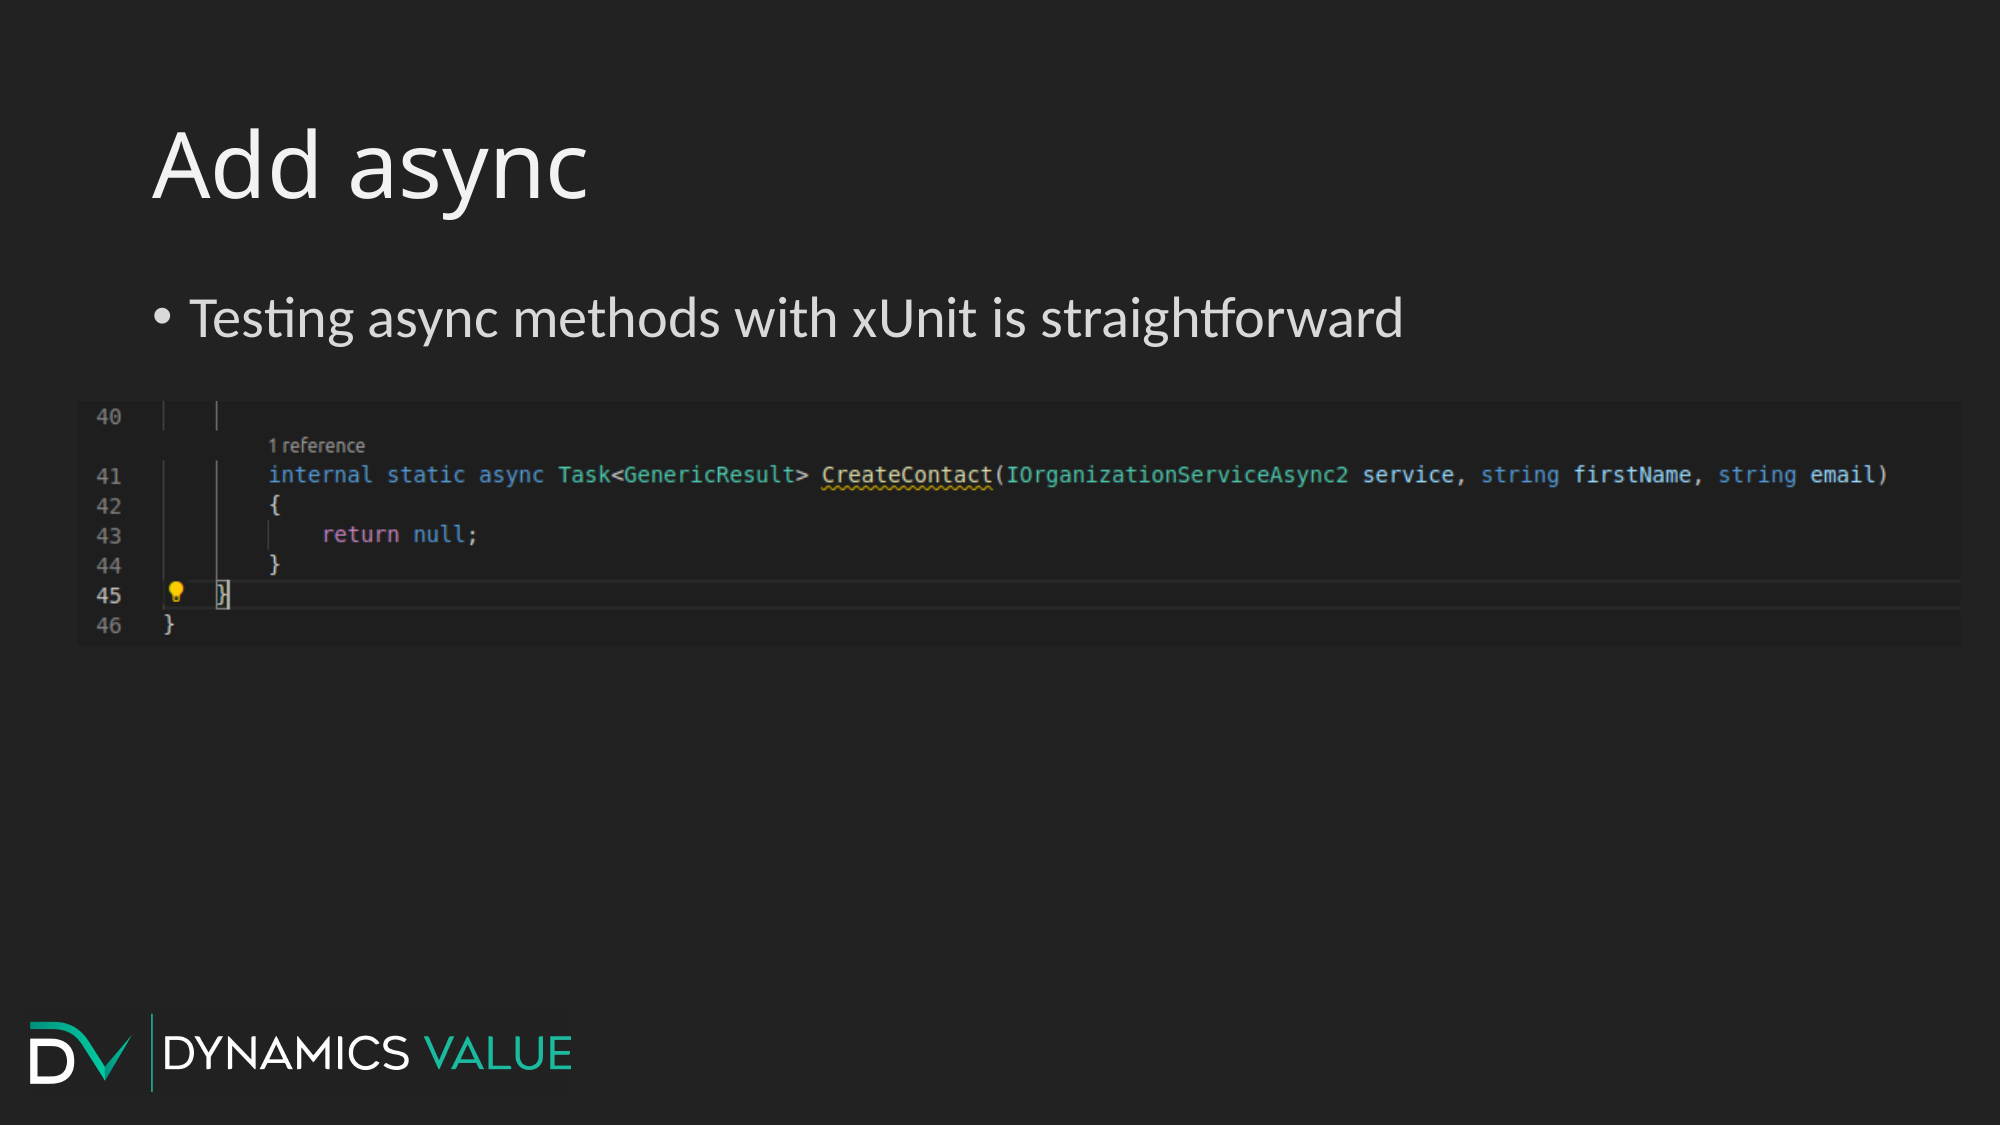

Add async
Testing async methods with xUnit is straightforward